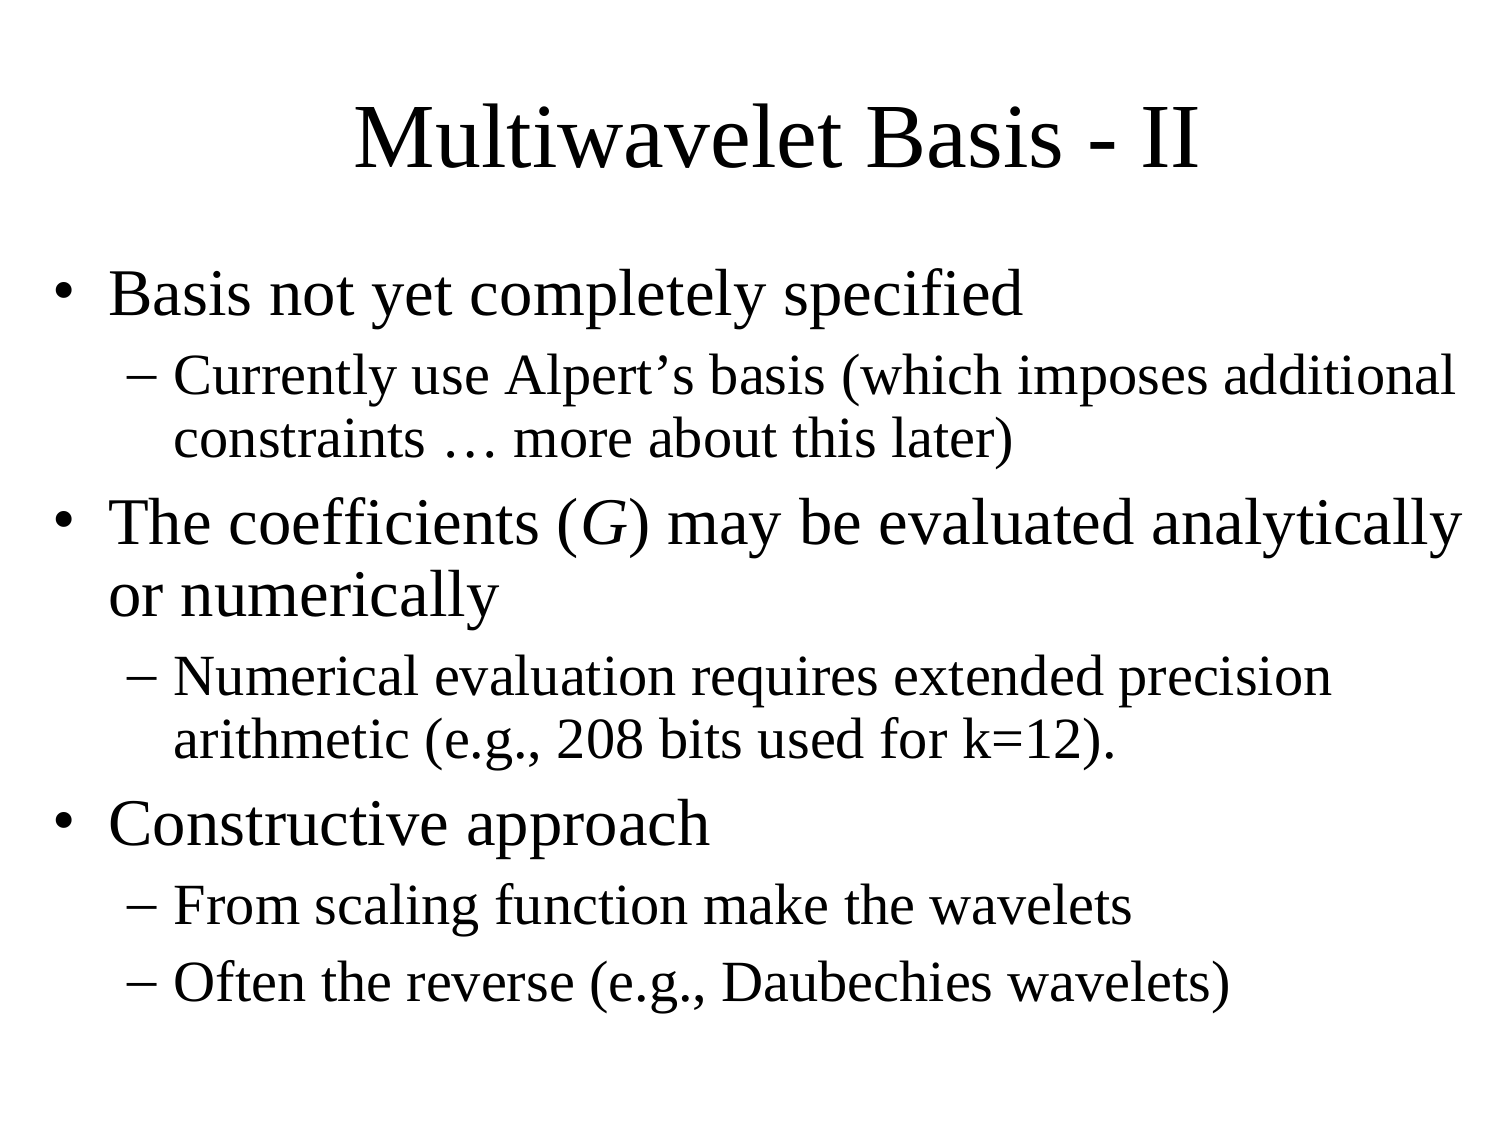

# Multiwavelet Basis - II
Basis not yet completely specified
Currently use Alpert’s basis (which imposes additional constraints … more about this later)
The coefficients (G) may be evaluated analytically or numerically
Numerical evaluation requires extended precision arithmetic (e.g., 208 bits used for k=12).
Constructive approach
From scaling function make the wavelets
Often the reverse (e.g., Daubechies wavelets)